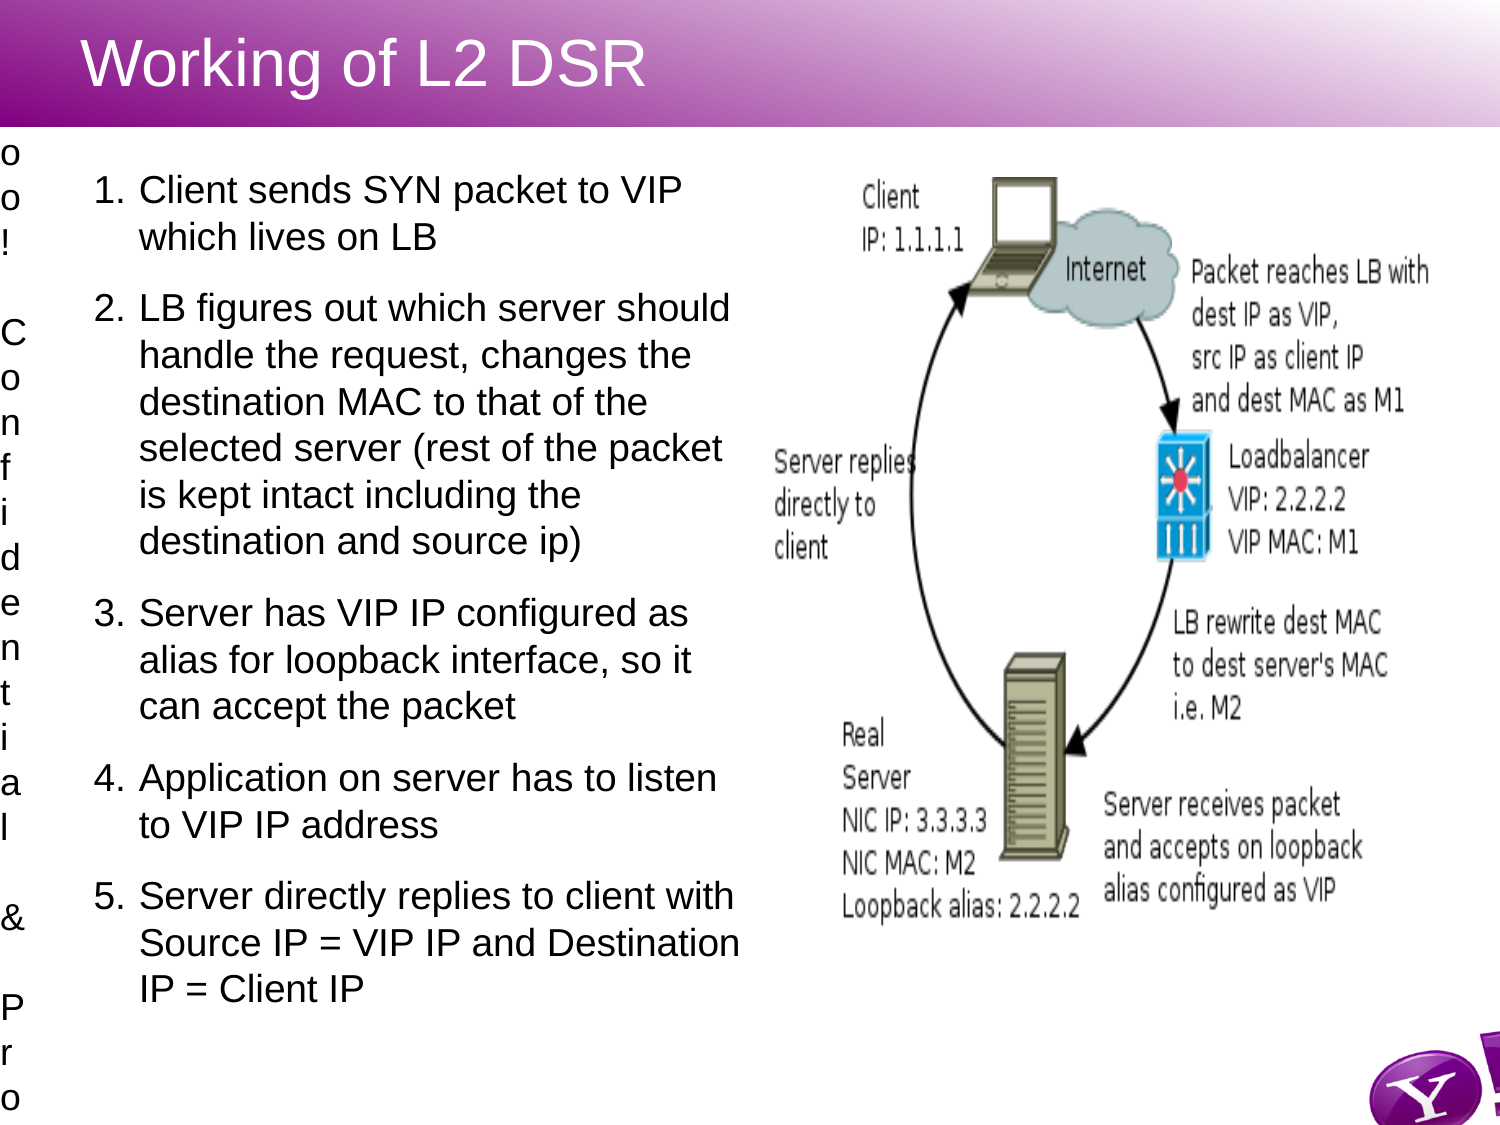

Working of L2 DSR
6
# Client sends SYN packet to VIP which lives on LB
LB figures out which server should handle the request, changes the destination MAC to that of the selected server (rest of the packet is kept intact including the destination and source ip)
Server has VIP IP configured as alias for loopback interface, so it can accept the packet
Application on server has to listen to VIP IP address
Server directly replies to client with Source IP = VIP IP and Destination IP = Client IP